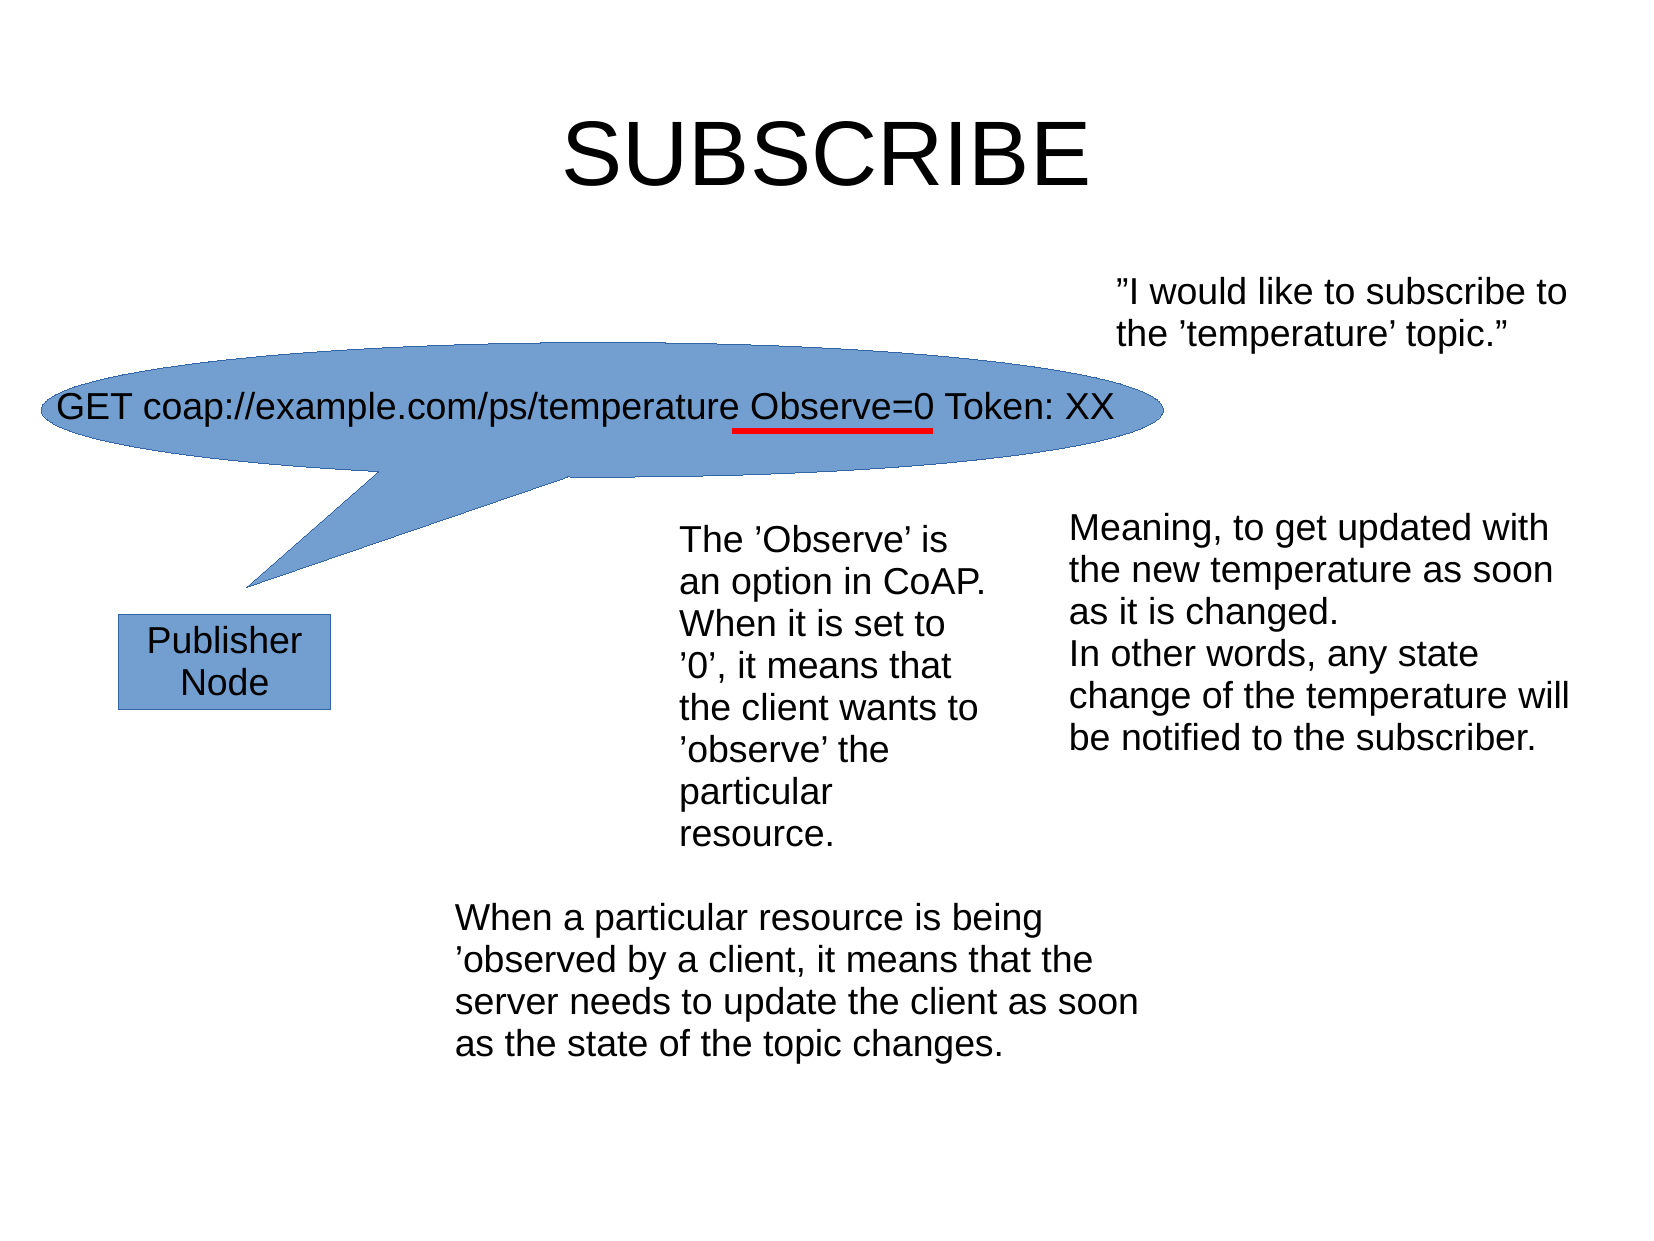

# SUBSCRIBE
”I would like to subscribe to the ’temperature’ topic.”
GET coap://example.com/ps/temperature Observe=0 Token: XX
Meaning, to get updated with the new temperature as soon as it is changed.
In other words, any state change of the temperature will be notified to the subscriber.
The ’Observe’ is an option in CoAP. When it is set to ’0’, it means that the client wants to ’observe’ the particular resource.
Publisher
Node
When a particular resource is being ’observed by a client, it means that the server needs to update the client as soon as the state of the topic changes.